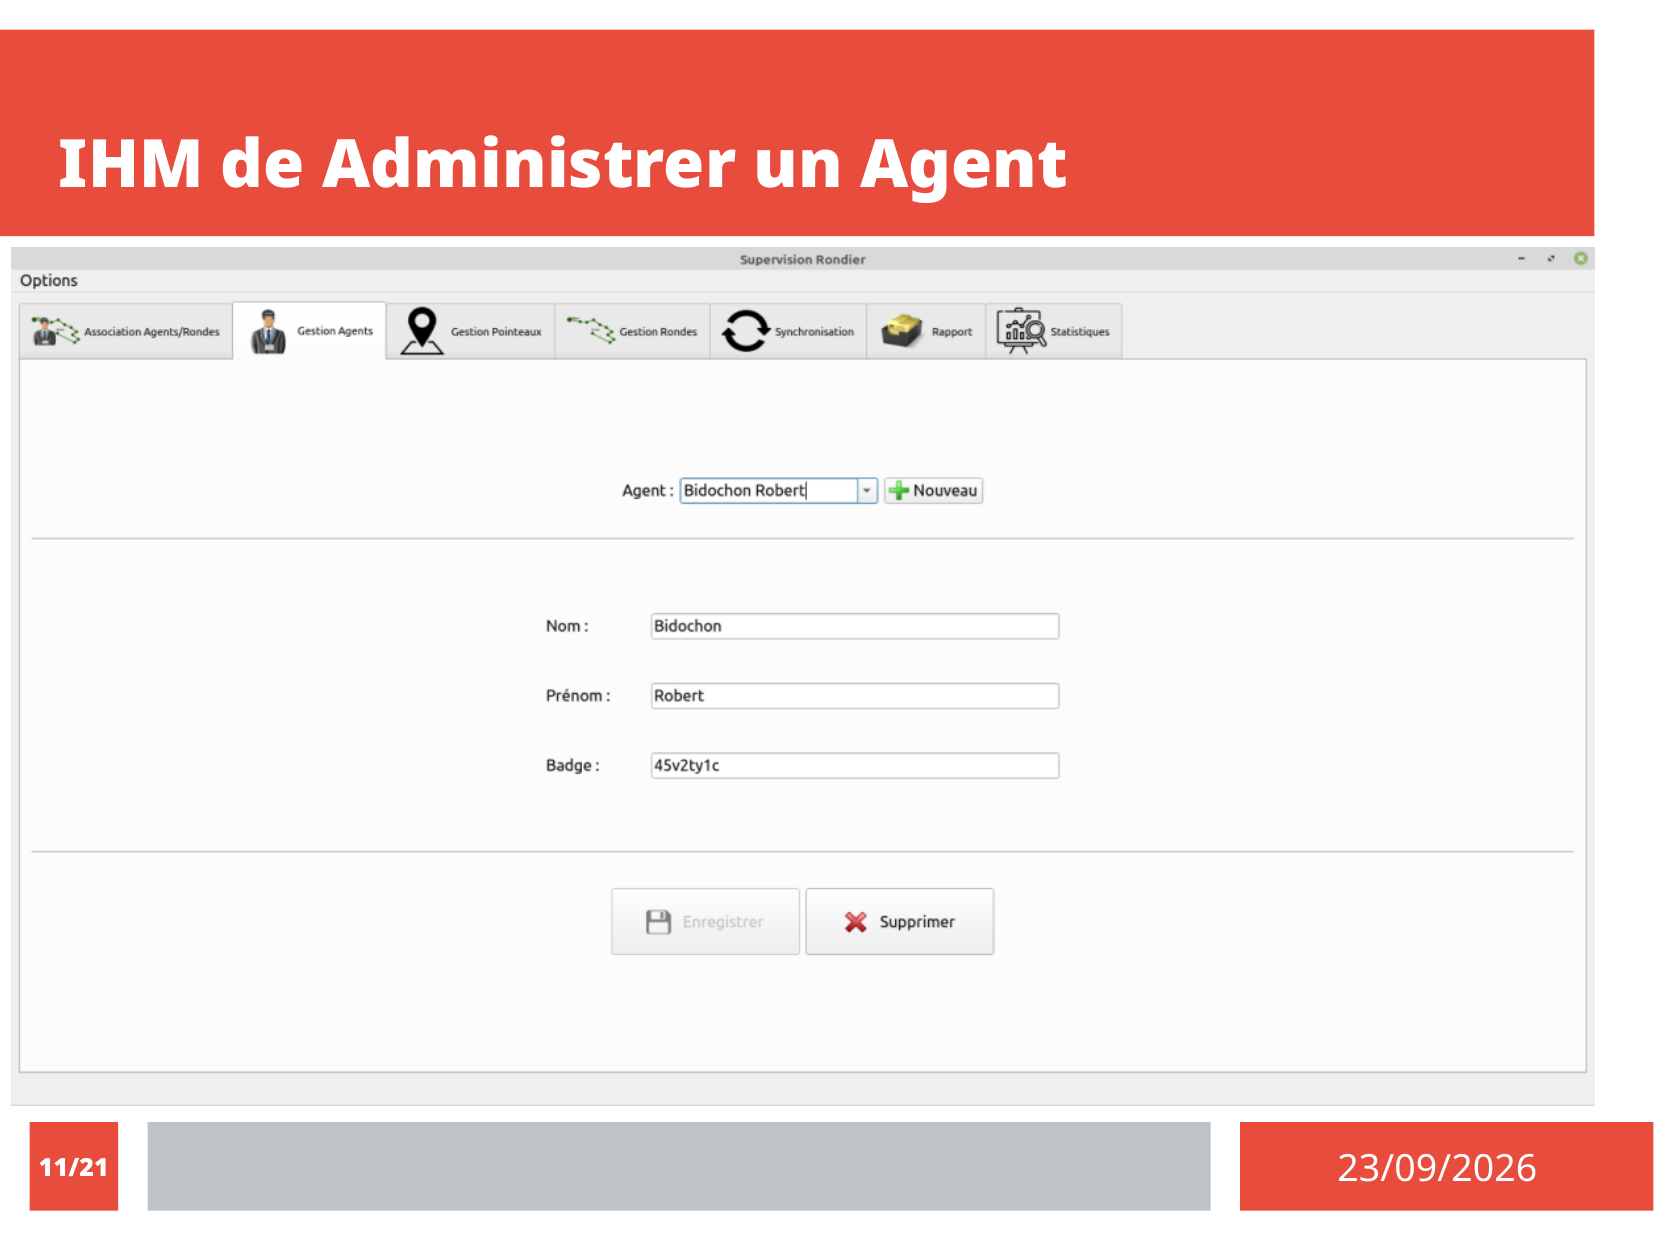

# IHM de Administrer un Agent
11